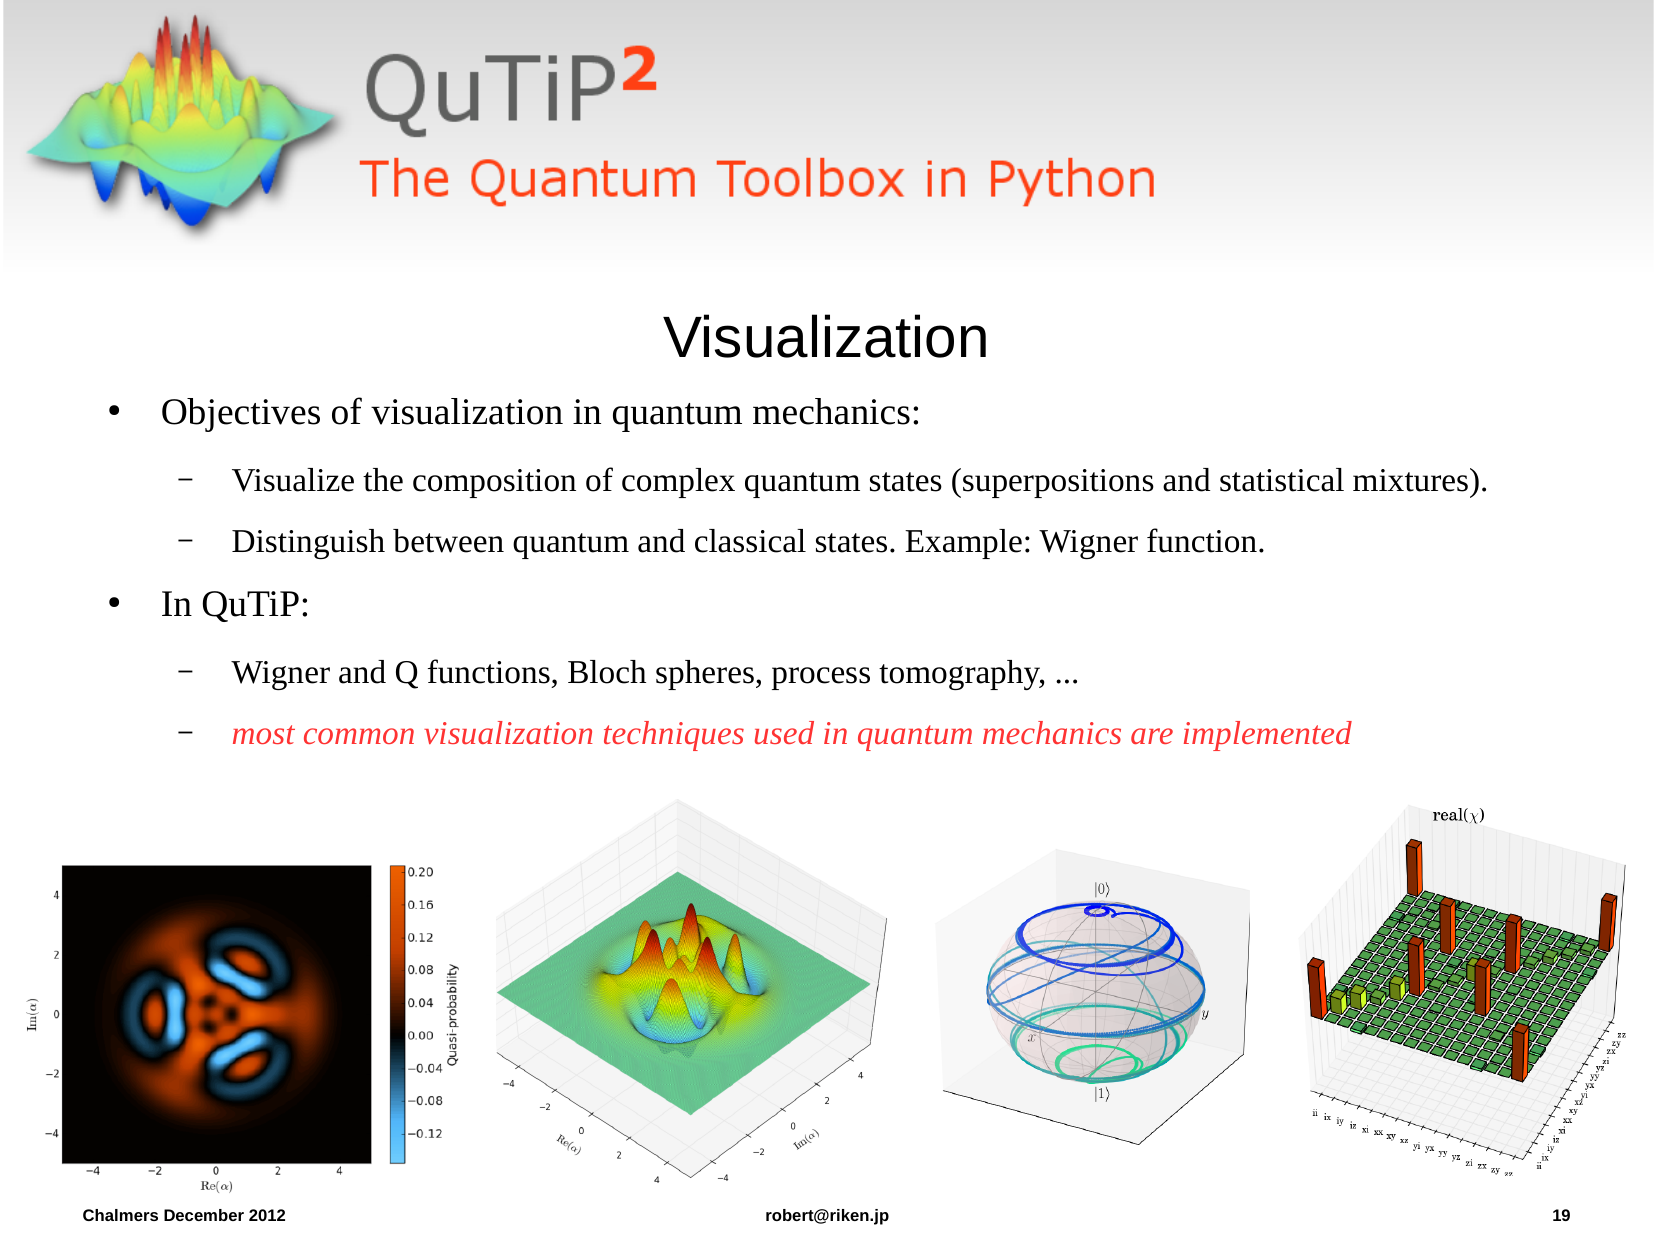

# Visualization
Objectives of visualization in quantum mechanics:
Visualize the composition of complex quantum states (superpositions and statistical mixtures).
Distinguish between quantum and classical states. Example: Wigner function.
In QuTiP:
Wigner and Q functions, Bloch spheres, process tomography, ...
most common visualization techniques used in quantum mechanics are implemented
19